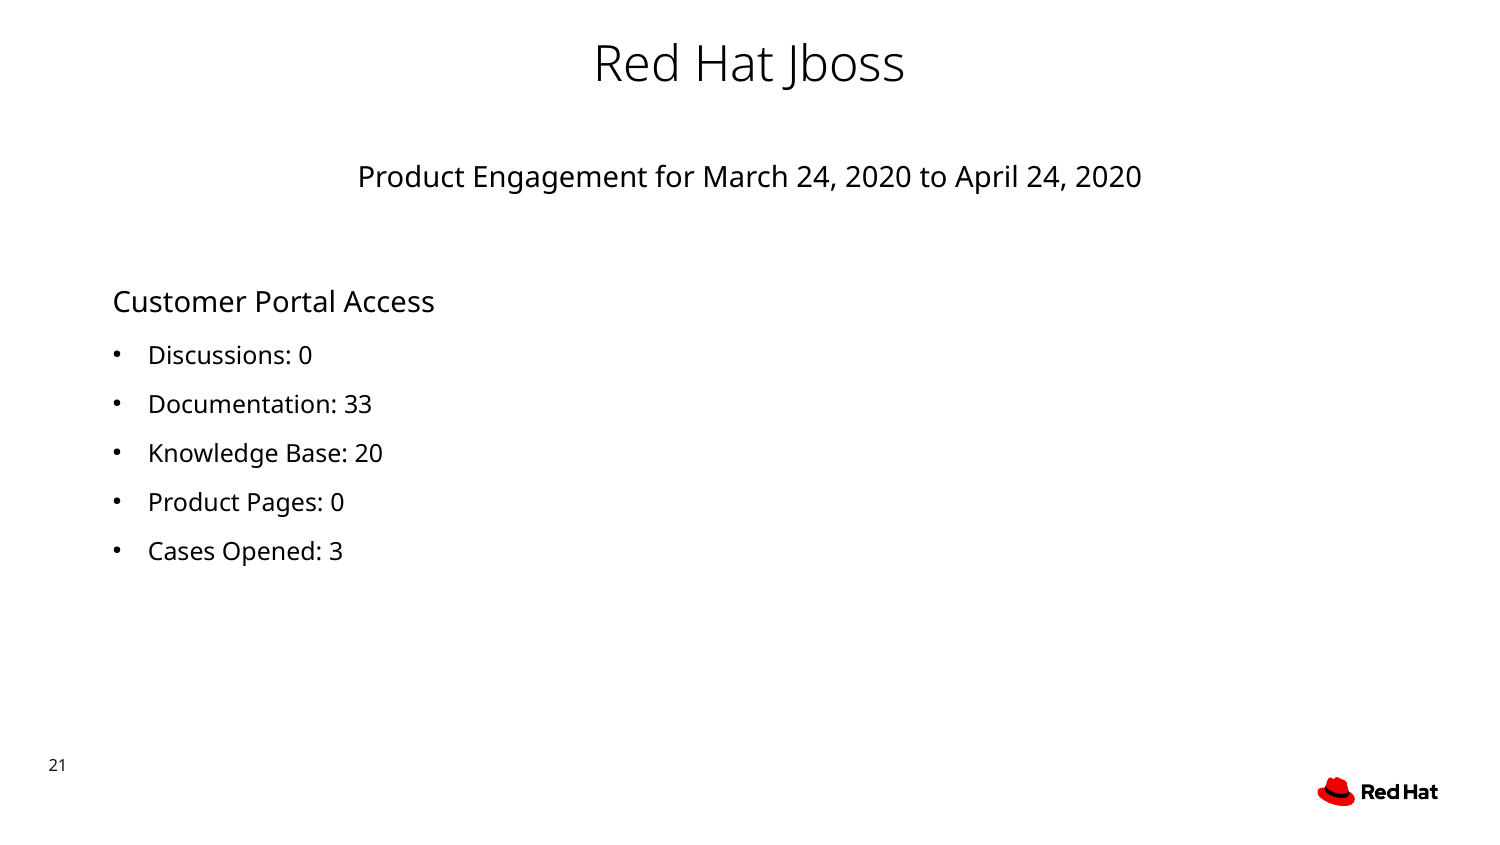

# Red Hat Jboss
Product Engagement for March 24, 2020 to April 24, 2020
Customer Portal Access
Discussions: 0
Documentation: 33
Knowledge Base: 20
Product Pages: 0
Cases Opened: 3
21